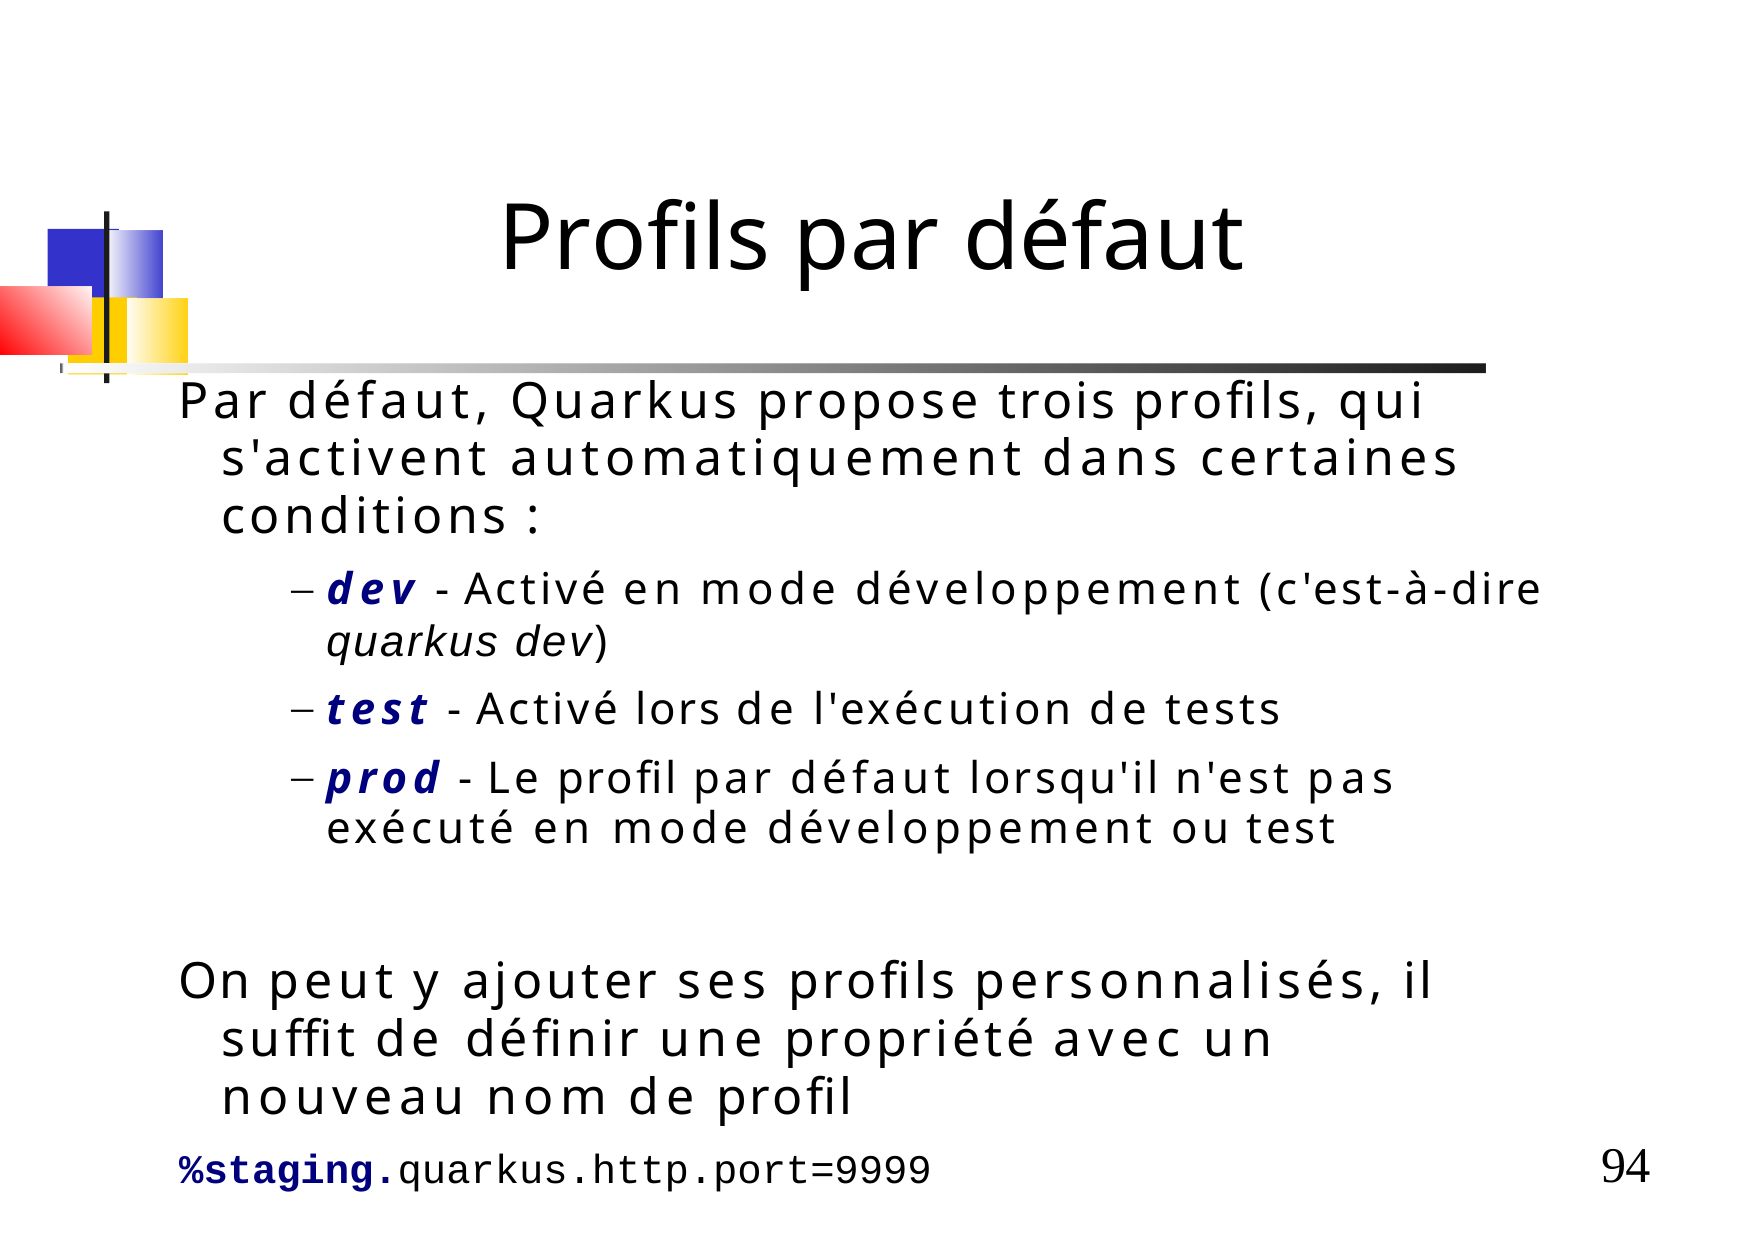

# Profils par défaut
Par défaut, Quarkus propose trois profils, qui s'activent automatiquement dans certaines conditions :
dev - Activé en mode développement (c'est-à-dire quarkus dev)
test - Activé lors de l'exécution de tests
prod - Le profil par défaut lorsqu'il n'est pas exécuté en mode développement ou test
On peut y ajouter ses profils personnalisés, il suffit de définir une propriété avec un nouveau nom de profil
%staging.quarkus.http.port=9999
94